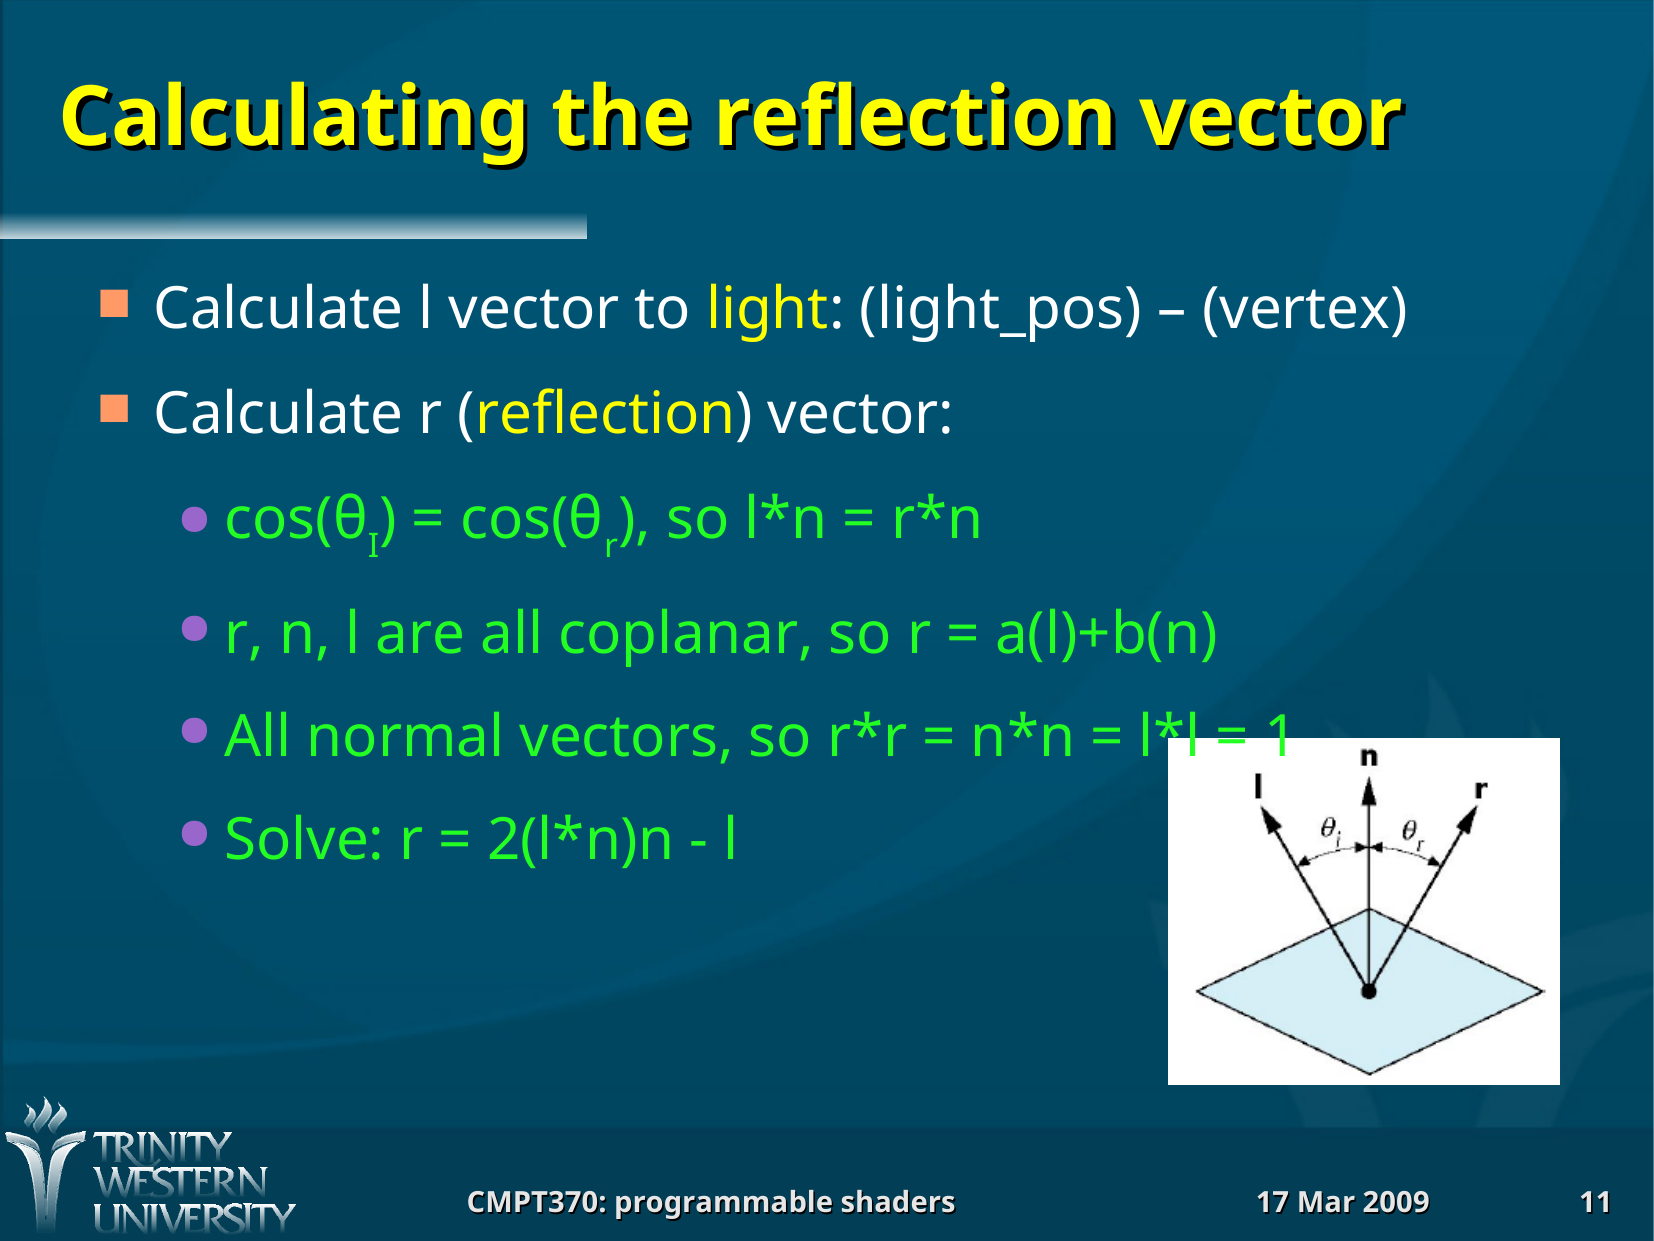

# Calculating the reflection vector
Calculate l vector to light: (light_pos) – (vertex)
Calculate r (reflection) vector:
cos(θI) = cos(θr), so l*n = r*n
r, n, l are all coplanar, so r = a(l)+b(n)
All normal vectors, so r*r = n*n = l*l = 1
Solve: r = 2(l*n)n - l
CMPT370: programmable shaders
17 Mar 2009
11